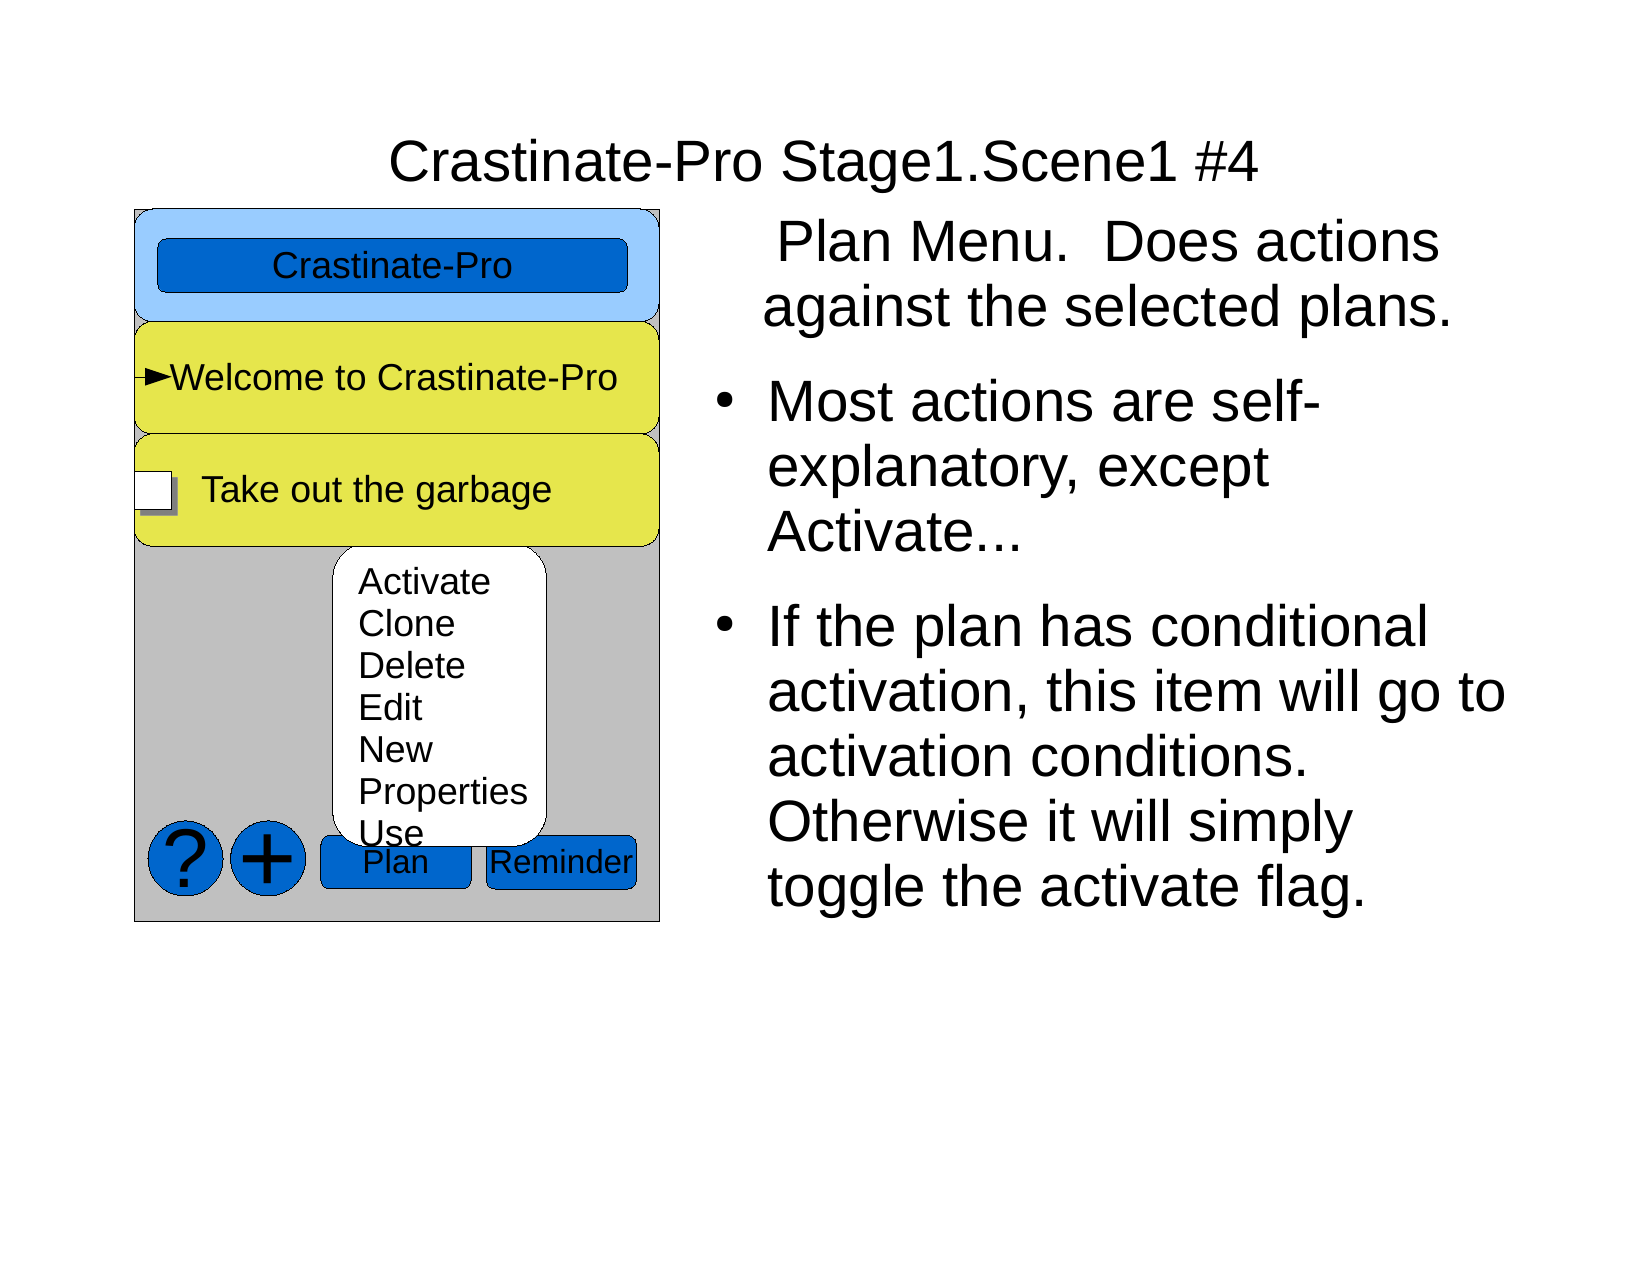

# Crastinate-Pro Stage1.Scene1 #4
Plan Menu. Does actions against the selected plans.
Most actions are self-explanatory, except Activate...
If the plan has conditional activation, this item will go to activation conditions. Otherwise it will simply toggle the activate flag.
Crastinate-Pro
Welcome to Crastinate-Pro
 Take out the garbage
Activate
Clone
Delete
Edit
New
Properties
Use
?
+
Plan
Reminder